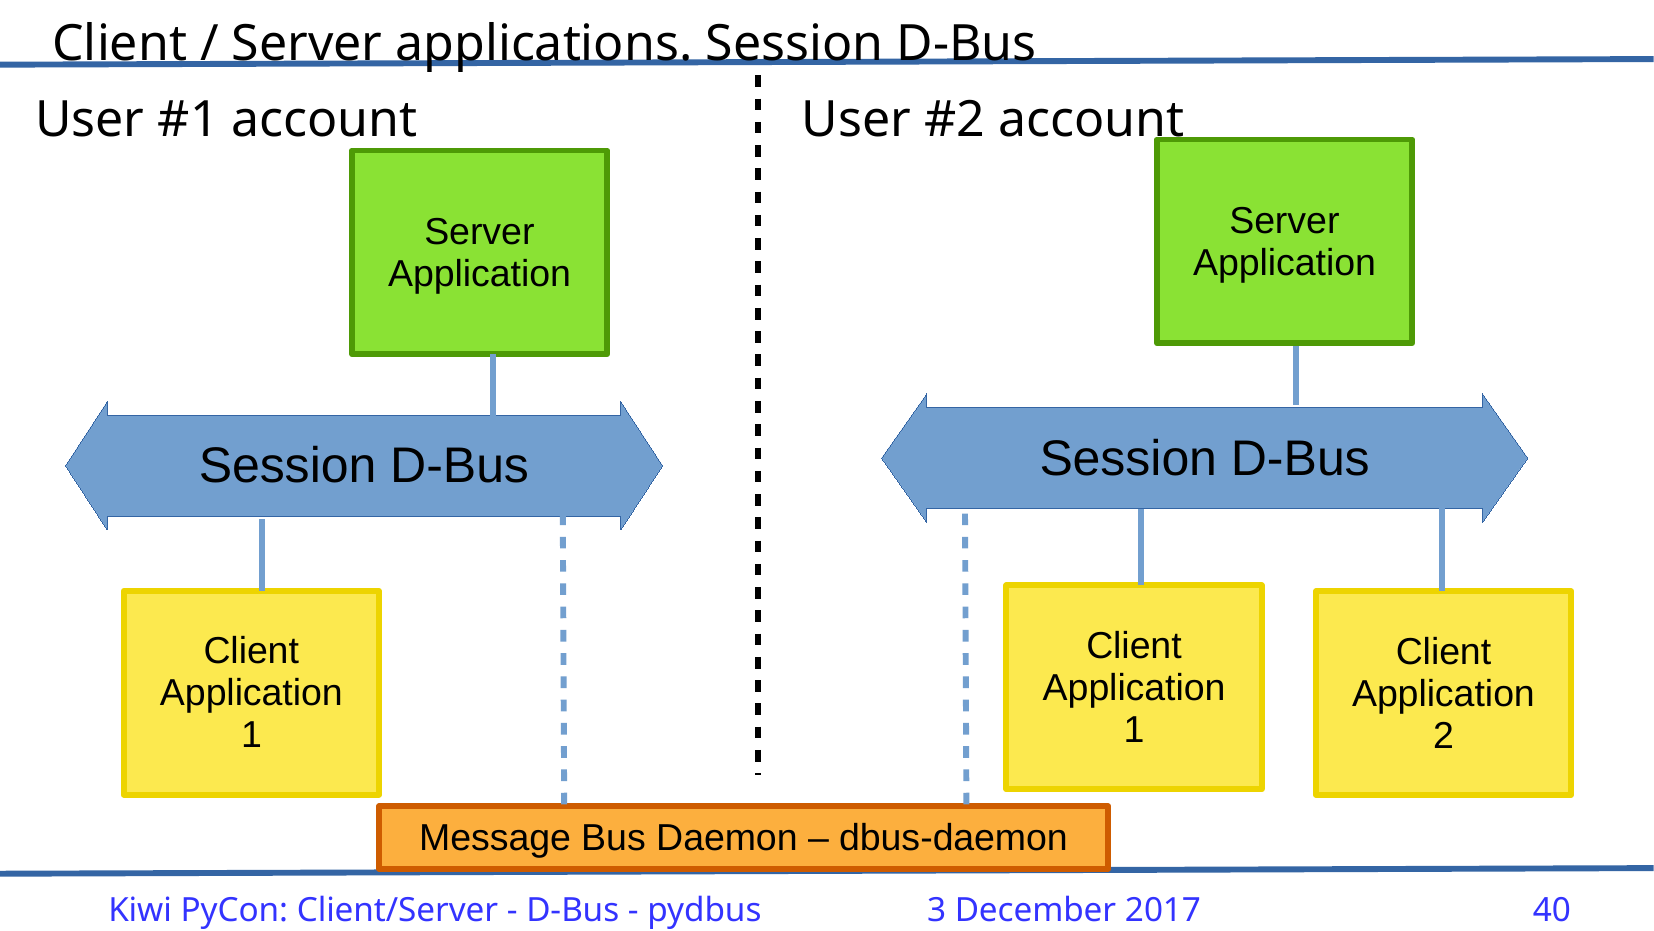

Client / Server applications. Session D-Bus
User #1 account
User #2 account
Server
Application
Server
Application
Session D-Bus
Session D-Bus
Client
Application
1
Client
Application
1
Client
Application
2
Message Bus Daemon – dbus-daemon
Kiwi PyCon: Client/Server - D-Bus - pydbus
3 December 2017
40